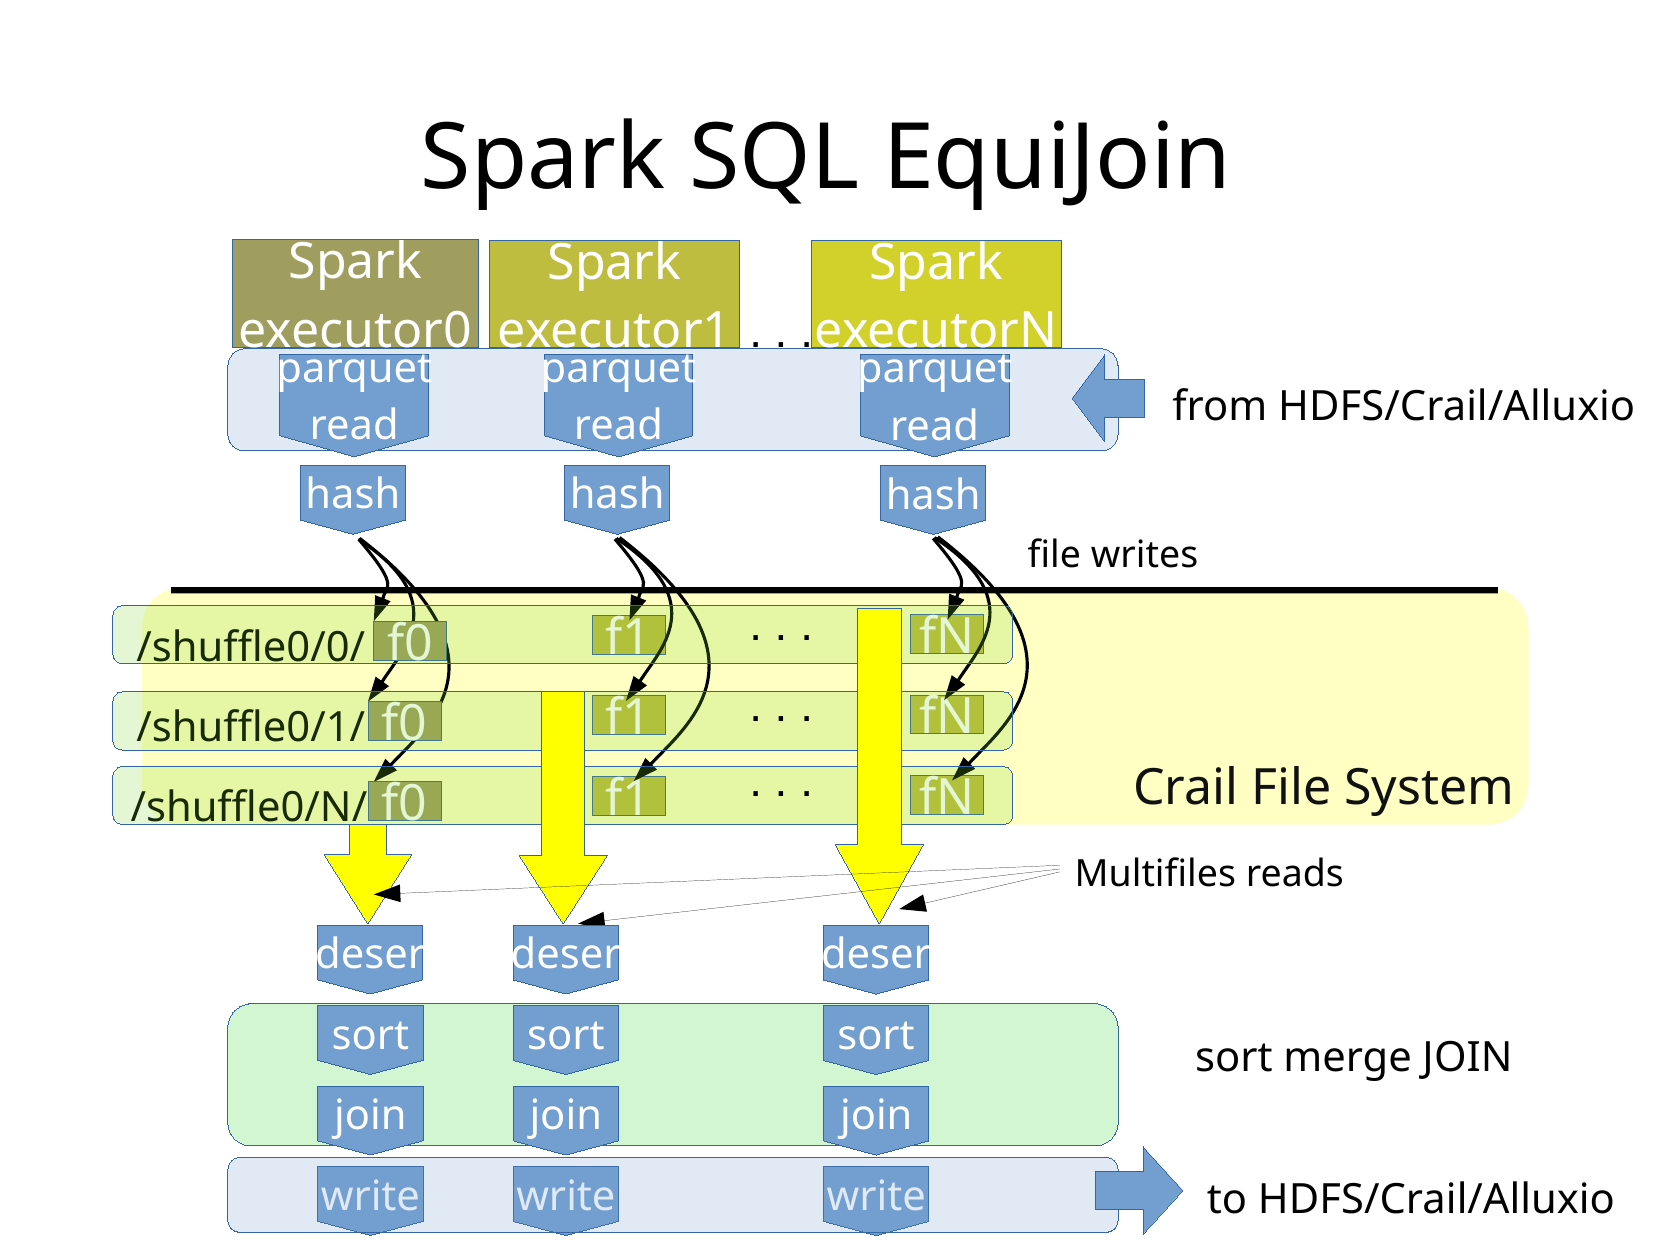

# Spark SQL EquiJoin
Spark
executor0
Spark
executor1
Spark
executorN
. . .
parquet
read
parquet
read
parquet
read
from HDFS/Crail/Alluxio
hash
hash
hash
file writes
. . .
/shuffle0/0/
fN
f1
f0
. . .
/shuffle0/1/
fN
f1
f0
Crail File System
. . .
/shuffle0/N/
fN
f1
f0
Multifiles reads
deser
deser
deser
sort
sort
sort
sort merge JOIN
join
join
join
to HDFS/Crail/Alluxio
write
write
write